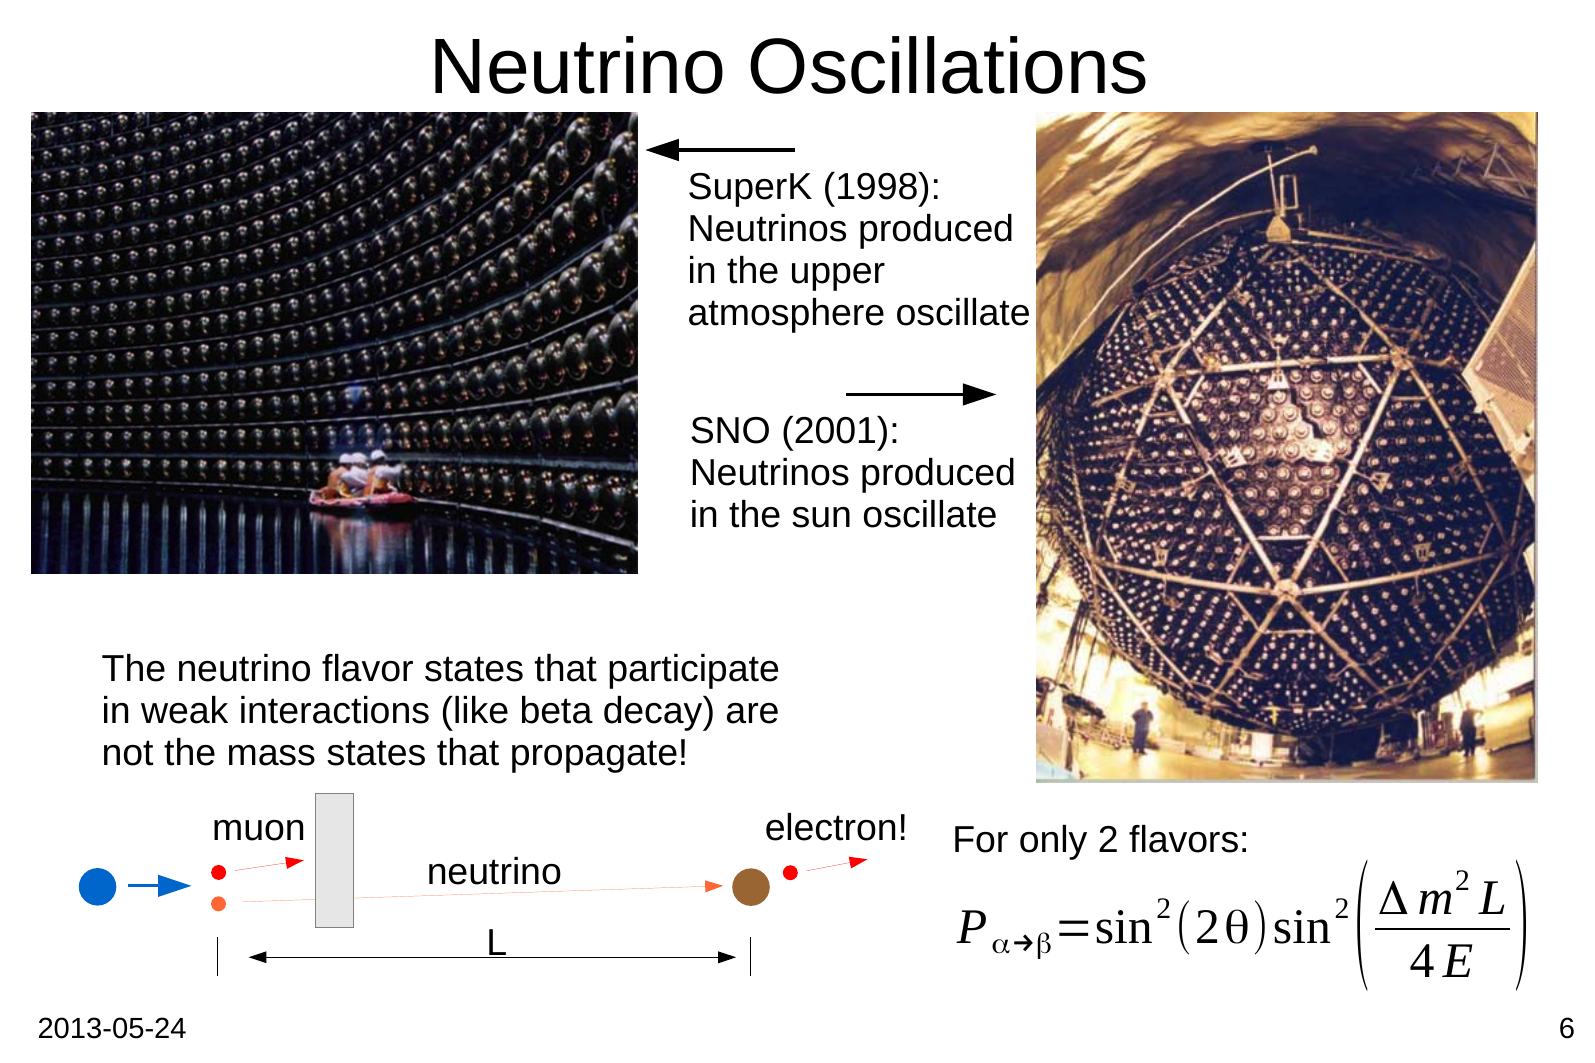

# Neutrino Oscillations
SuperK (1998): Neutrinos produced in the upper atmosphere oscillate
SNO (2001): Neutrinos produced in the sun oscillate
The neutrino flavor states that participate in weak interactions (like beta decay) are not the mass states that propagate!
muon
electron!
For only 2 flavors:
neutrino
L
2013-05-24
6